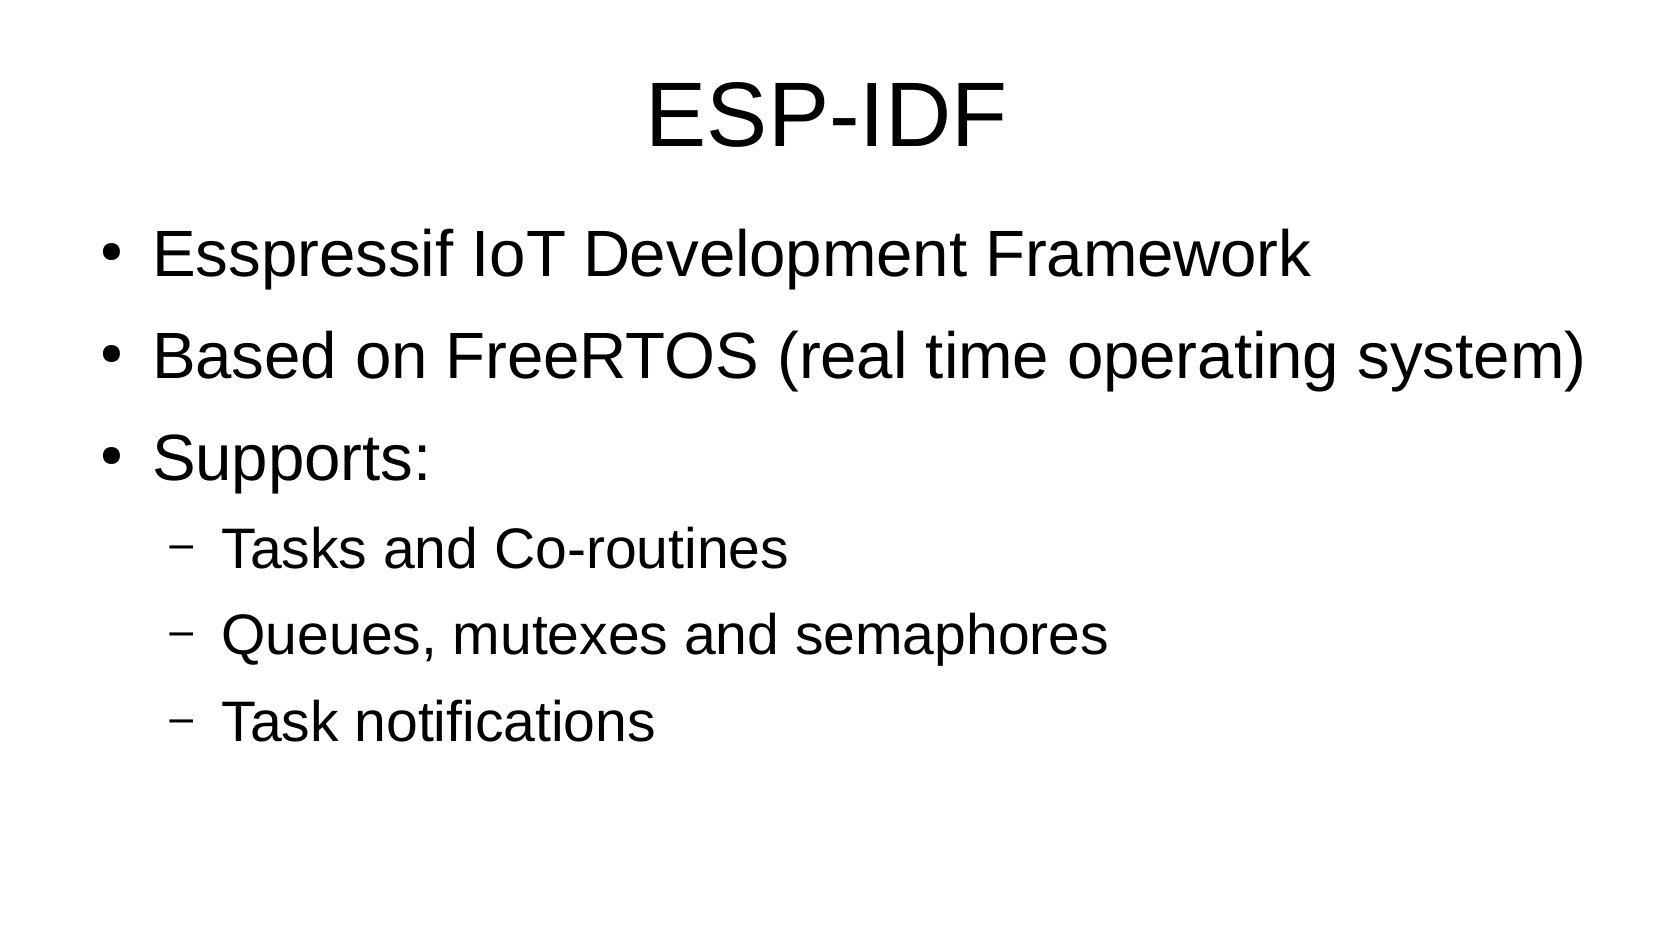

# ESP-IDF
Esspressif IoT Development Framework
Based on FreeRTOS (real time operating system)
Supports:
Tasks and Co-routines
Queues, mutexes and semaphores
Task notifications